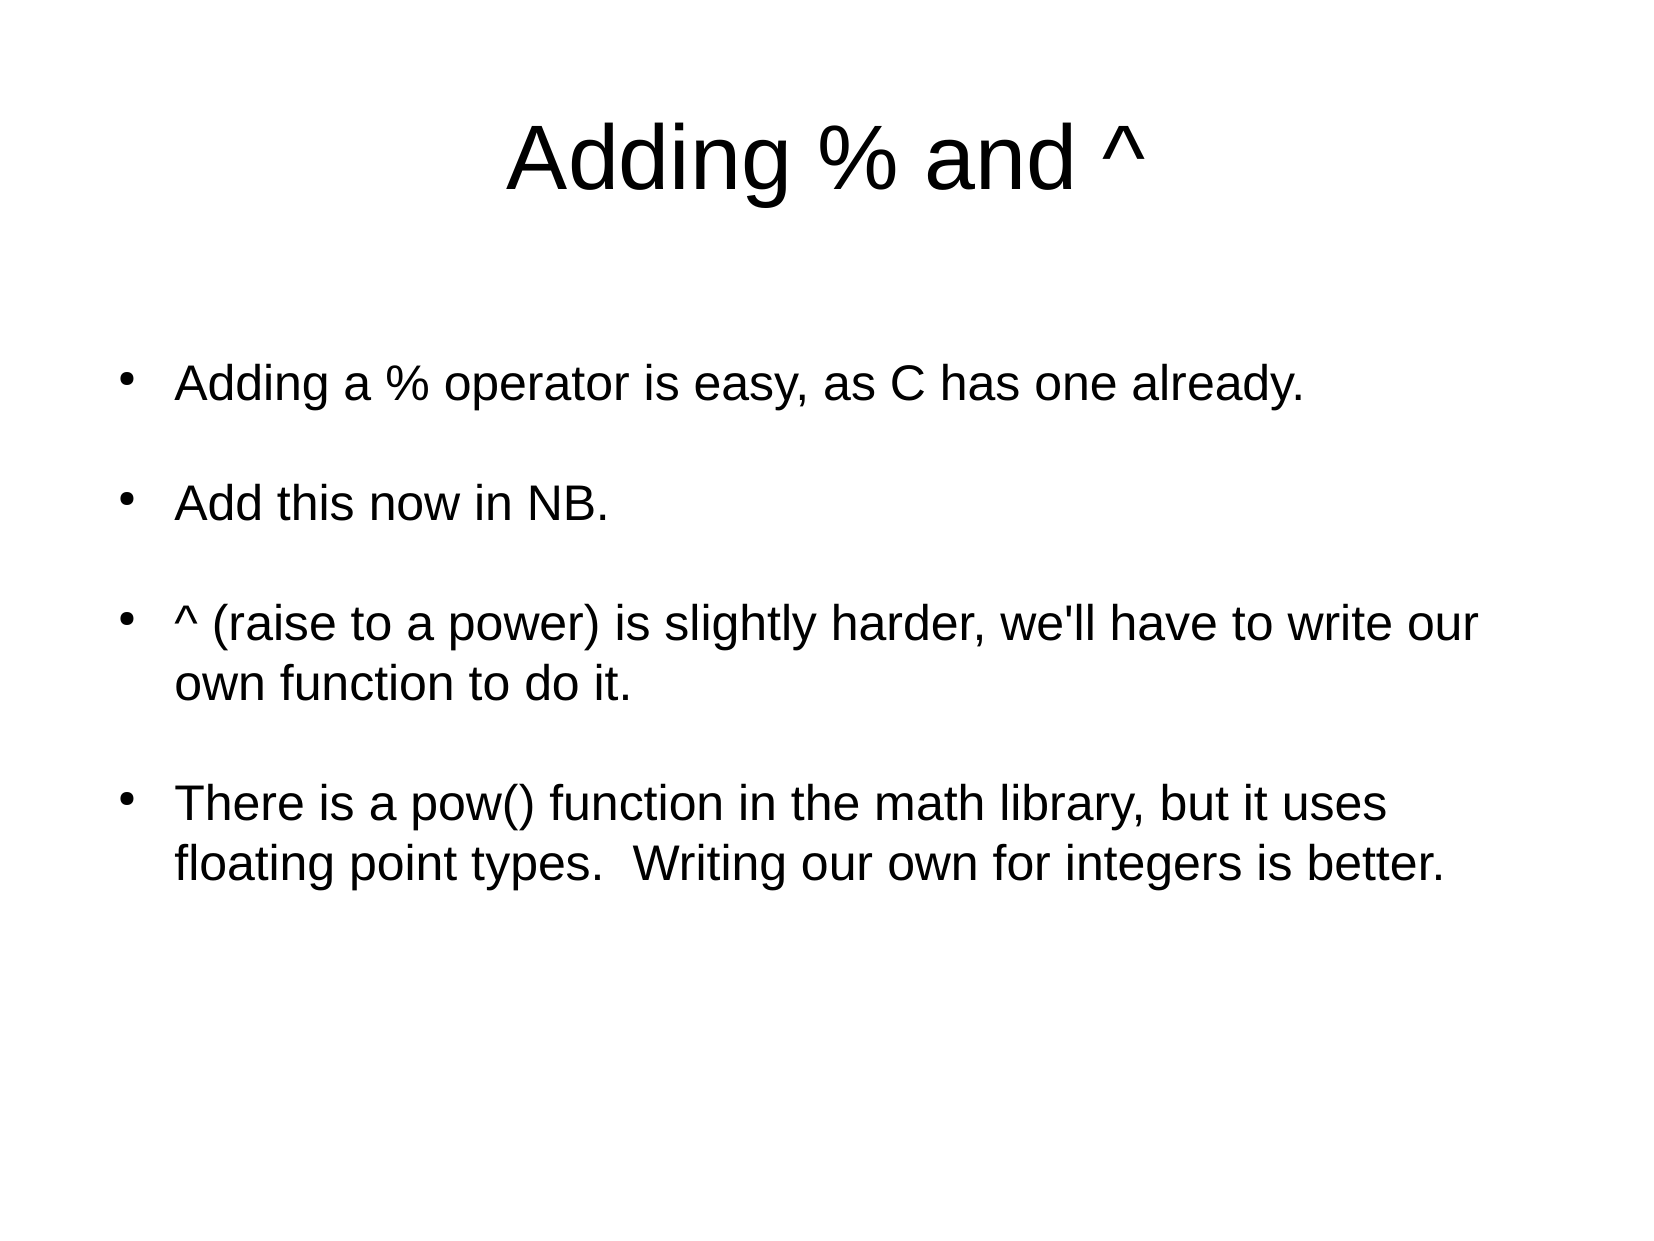

# Adding % and ^
Adding a % operator is easy, as C has one already.
Add this now in NB.
^ (raise to a power) is slightly harder, we'll have to write our own function to do it.
There is a pow() function in the math library, but it uses floating point types. Writing our own for integers is better.